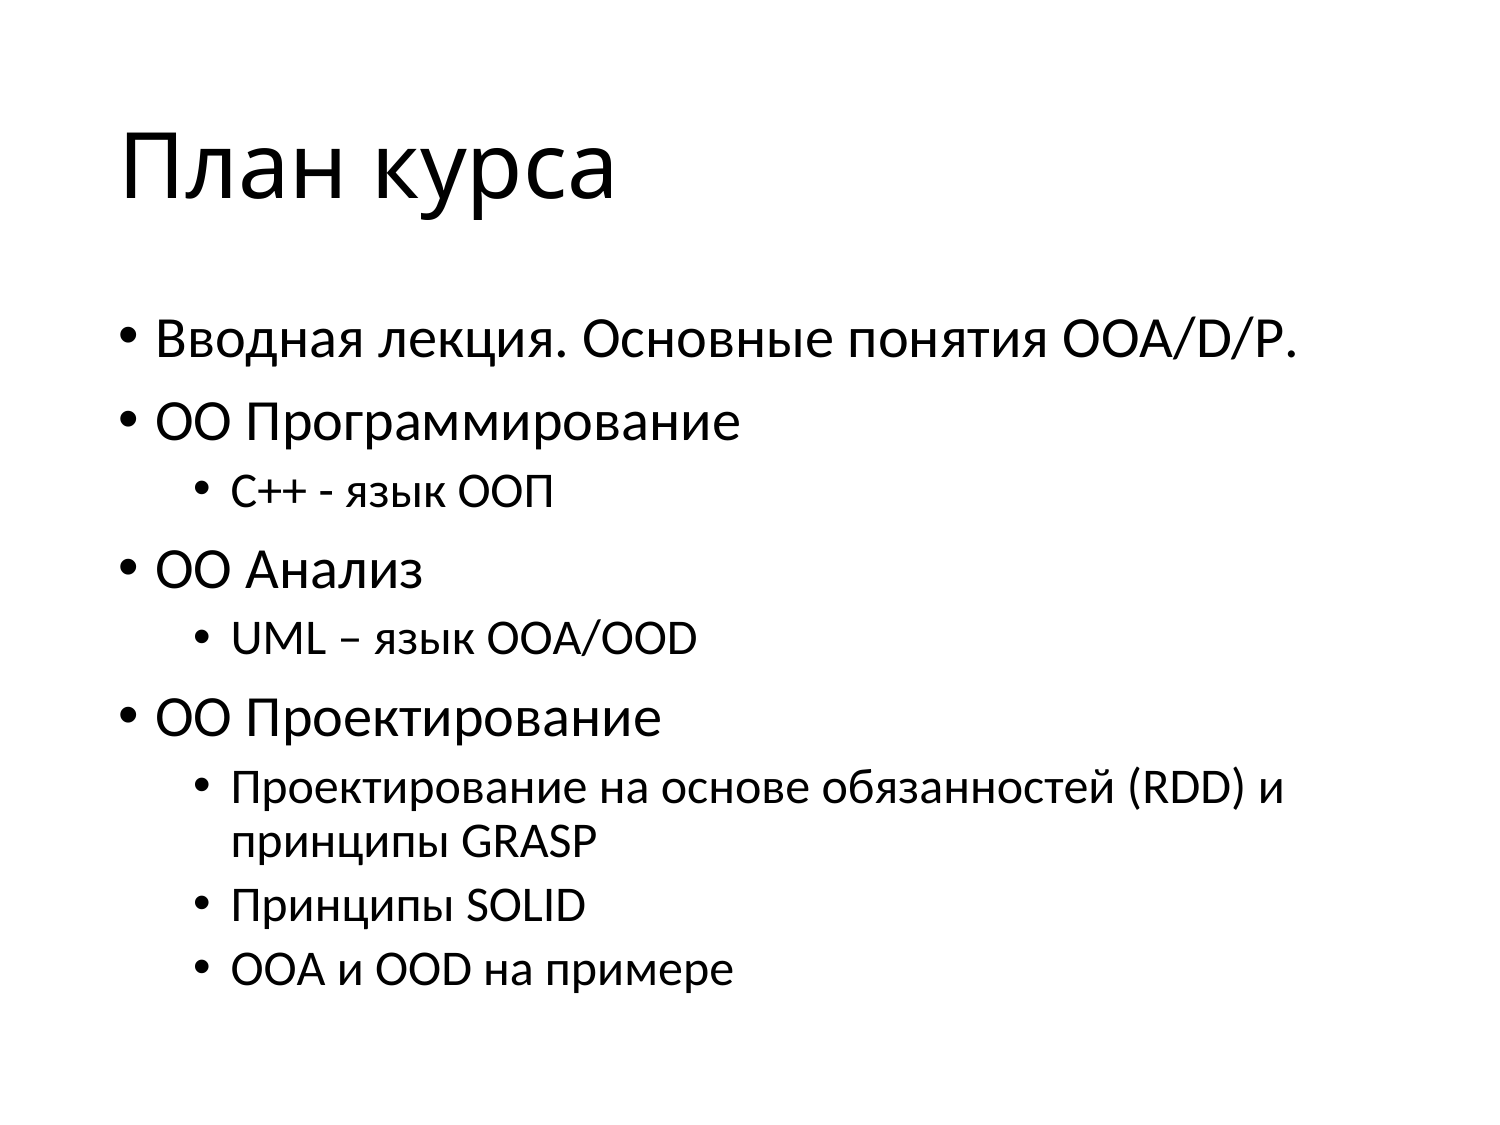

# План курса
Вводная лекция. Основные понятия OOA/D/P.
ОО Программирование
C++ - язык ООП
ОО Анализ
UML – язык OOA/OOD
ОО Проектирование
Проектирование на основе обязанностей (RDD) и принципы GRASP
Принципы SOLID
OOA и OOD на примере